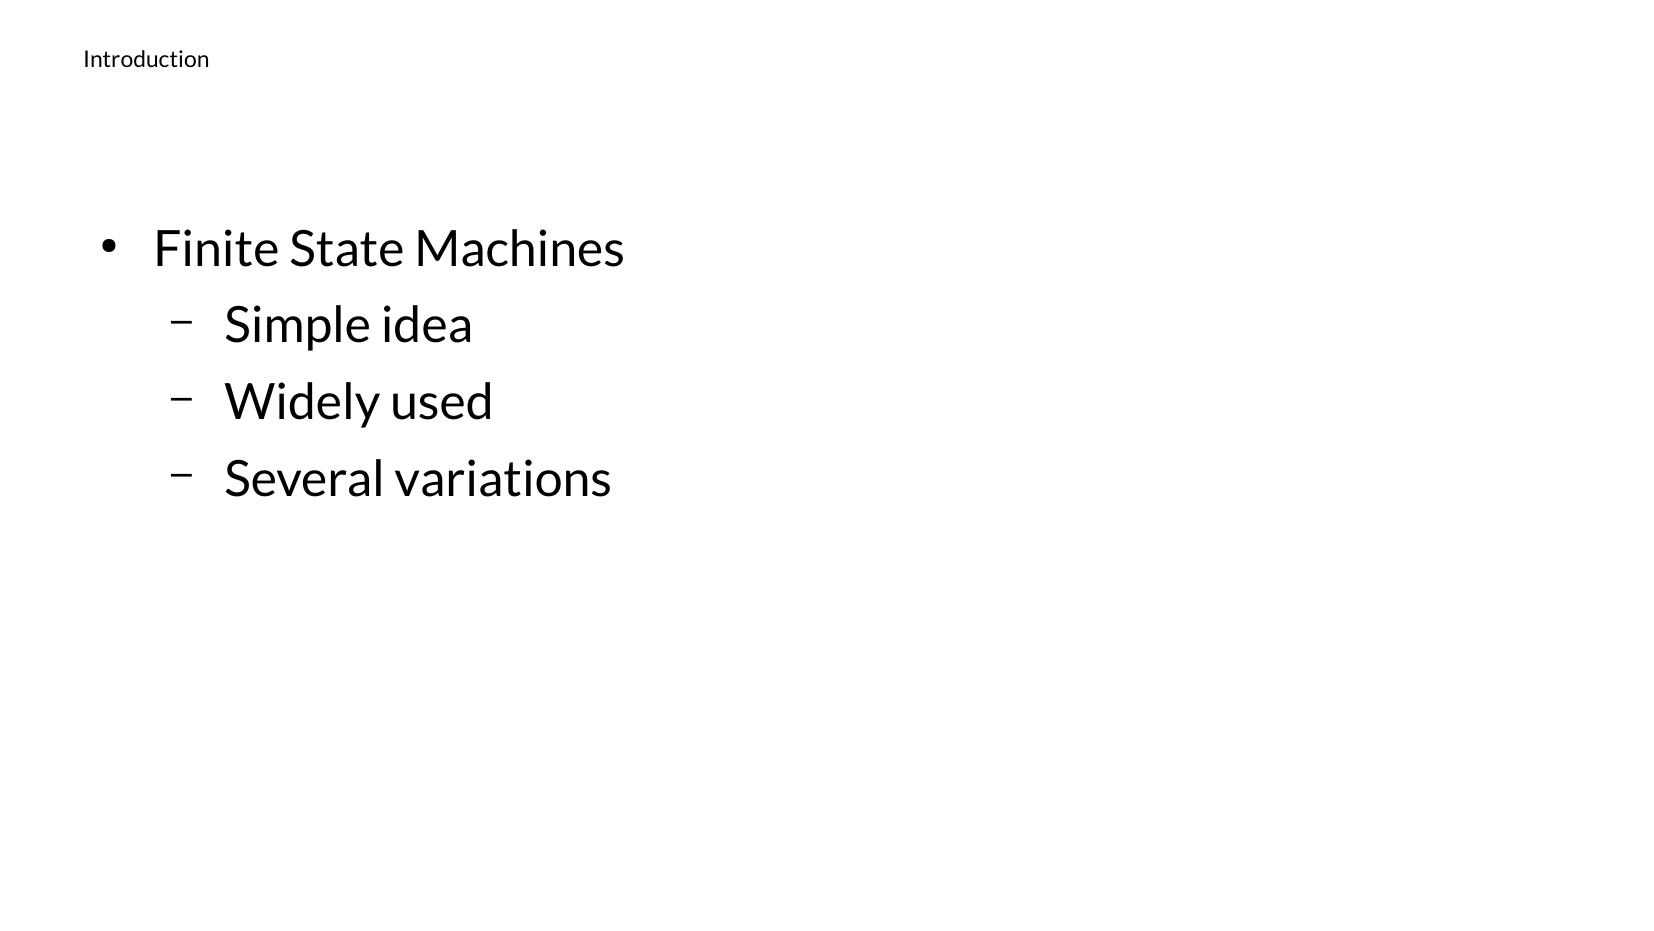

# Introduction
Finite State Machines
Simple idea
Widely used
Several variations